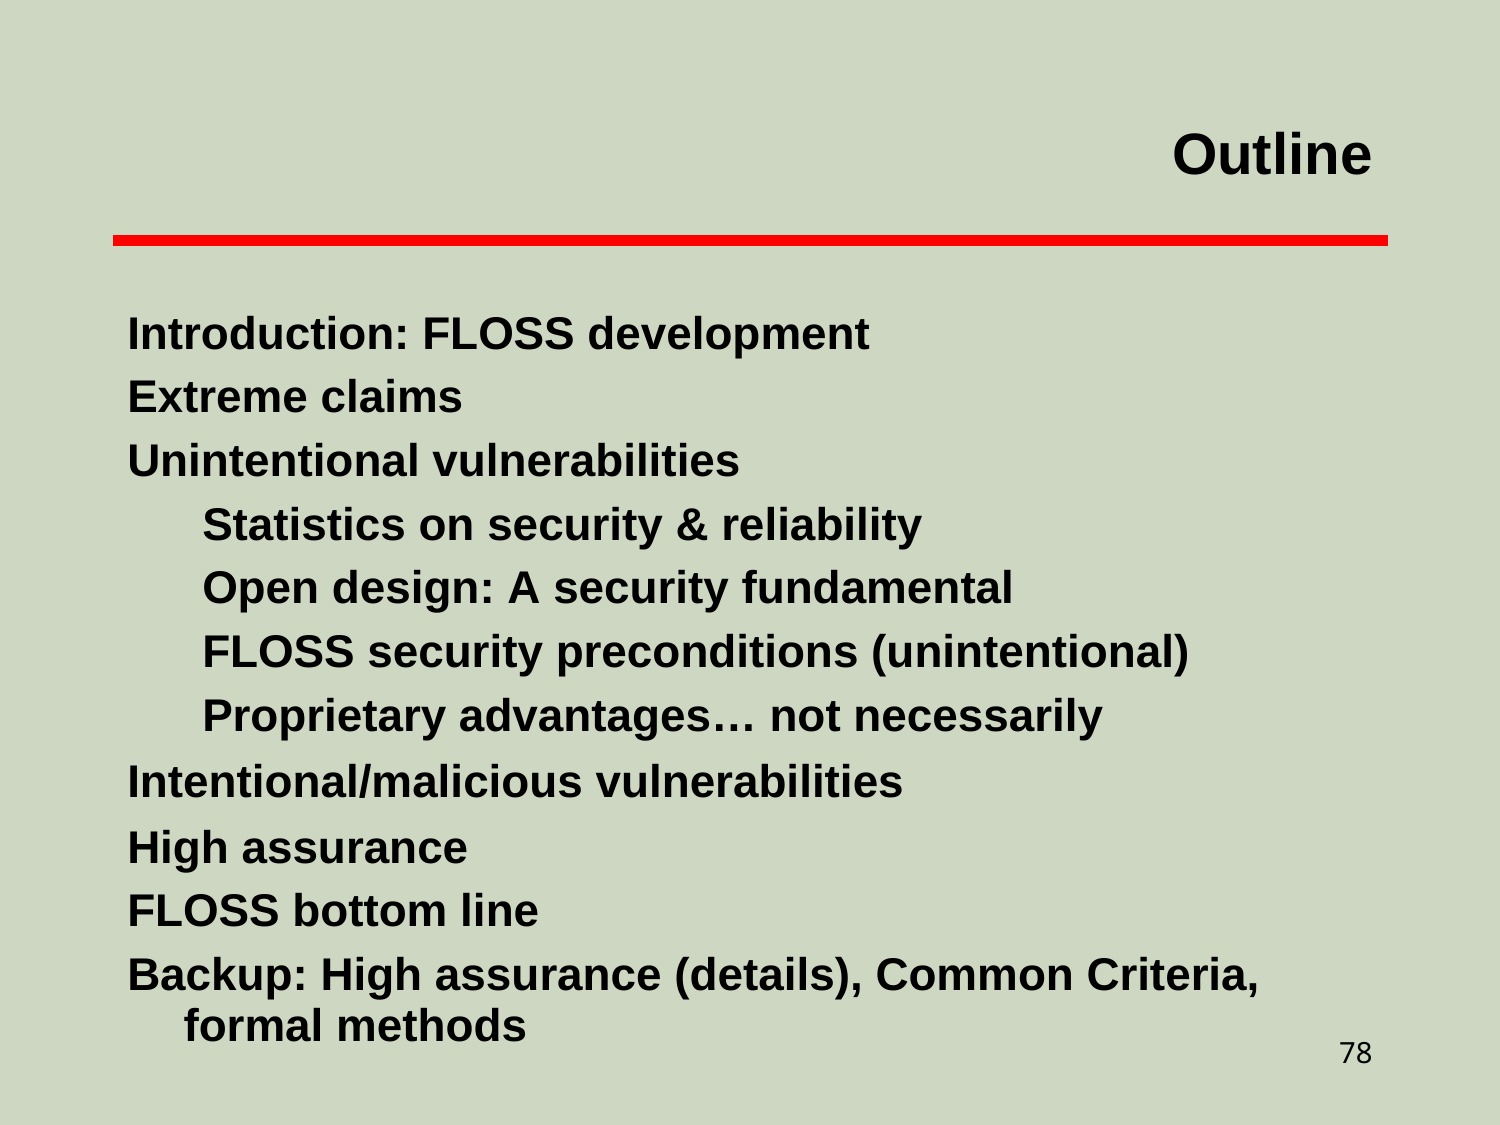

# Outline
Introduction: FLOSS development
Extreme claims
Unintentional vulnerabilities
Statistics on security & reliability
Open design: A security fundamental
FLOSS security preconditions (unintentional)
Proprietary advantages… not necessarily
Intentional/malicious vulnerabilities
High assurance
FLOSS bottom line
Backup: High assurance (details), Common Criteria, formal methods